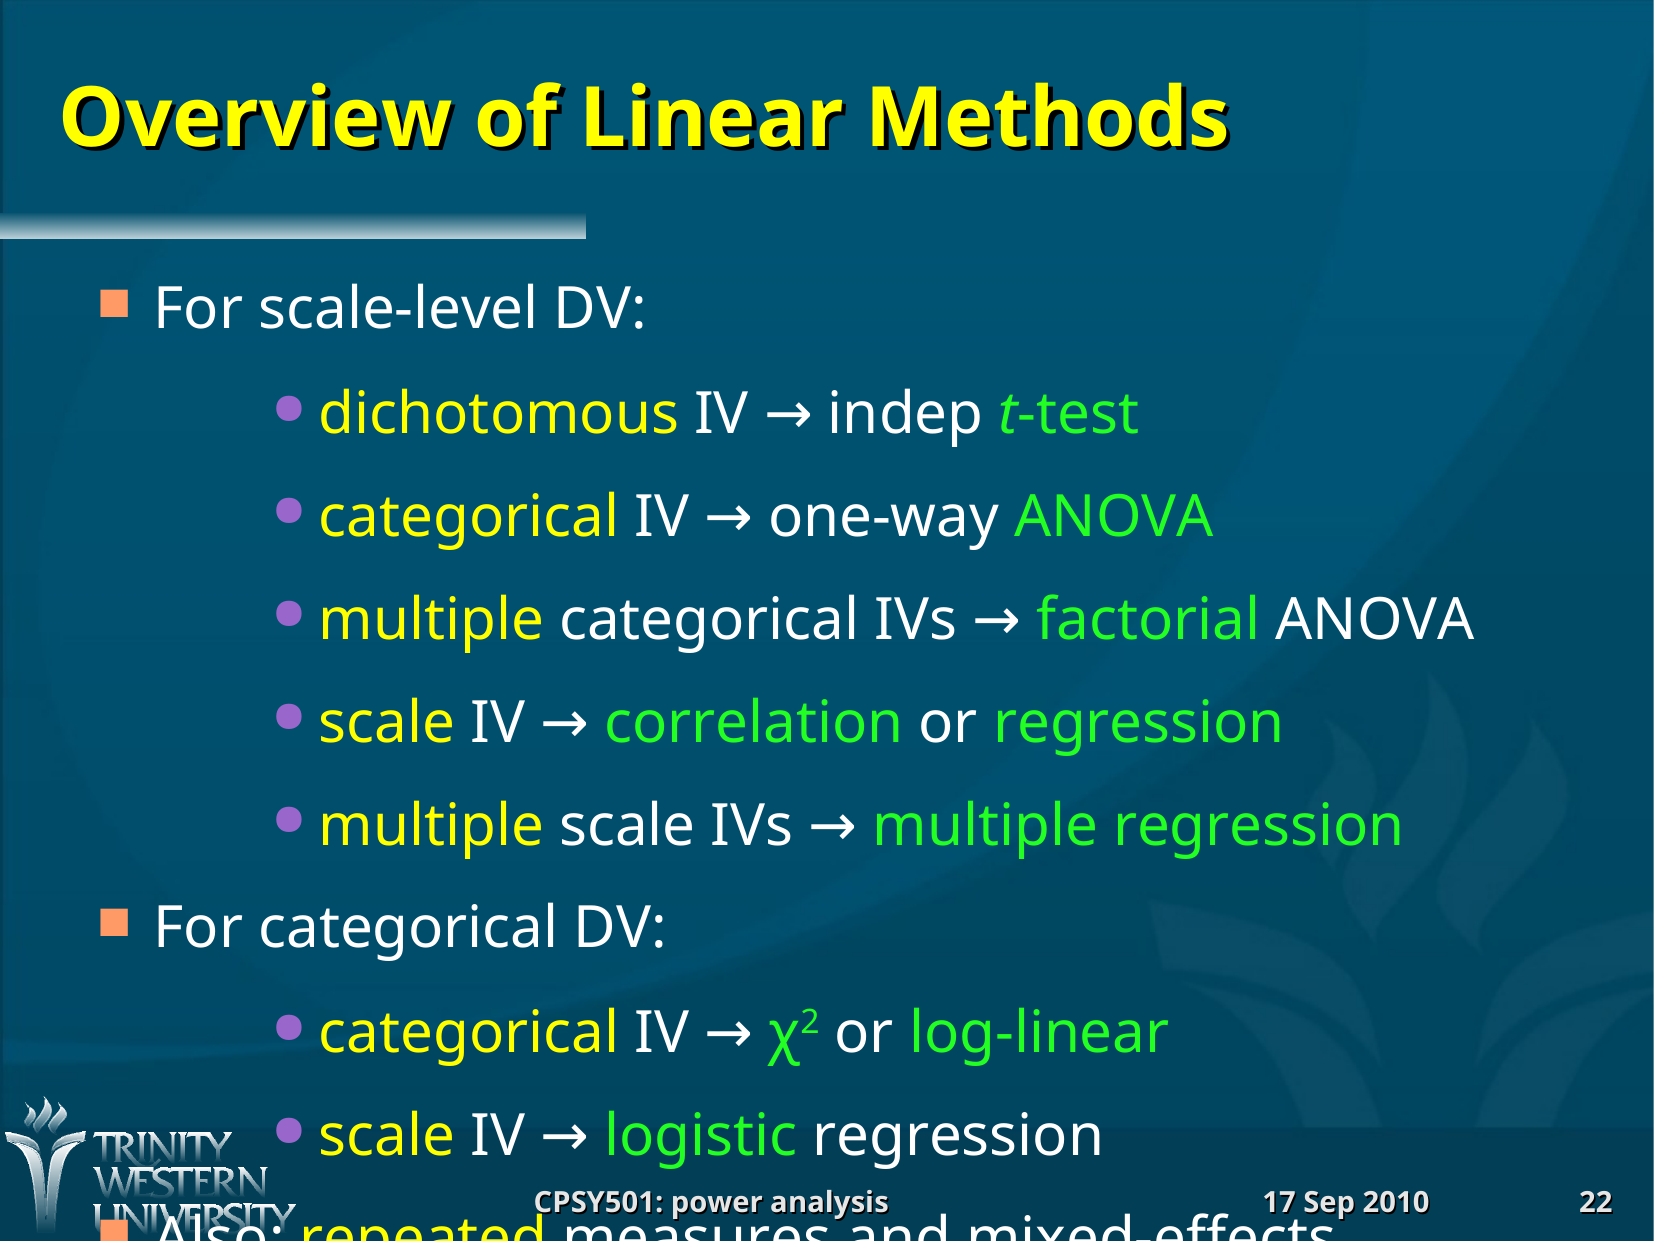

# Overview of Linear Methods
For scale-level DV:
dichotomous IV → indep t-test
categorical IV → one-way ANOVA
multiple categorical IVs → factorial ANOVA
scale IV → correlation or regression
multiple scale IVs → multiple regression
For categorical DV:
categorical IV → χ2 or log-linear
scale IV → logistic regression
Also: repeated measures and mixed-effects
CPSY501: power analysis
17 Sep 2010
22